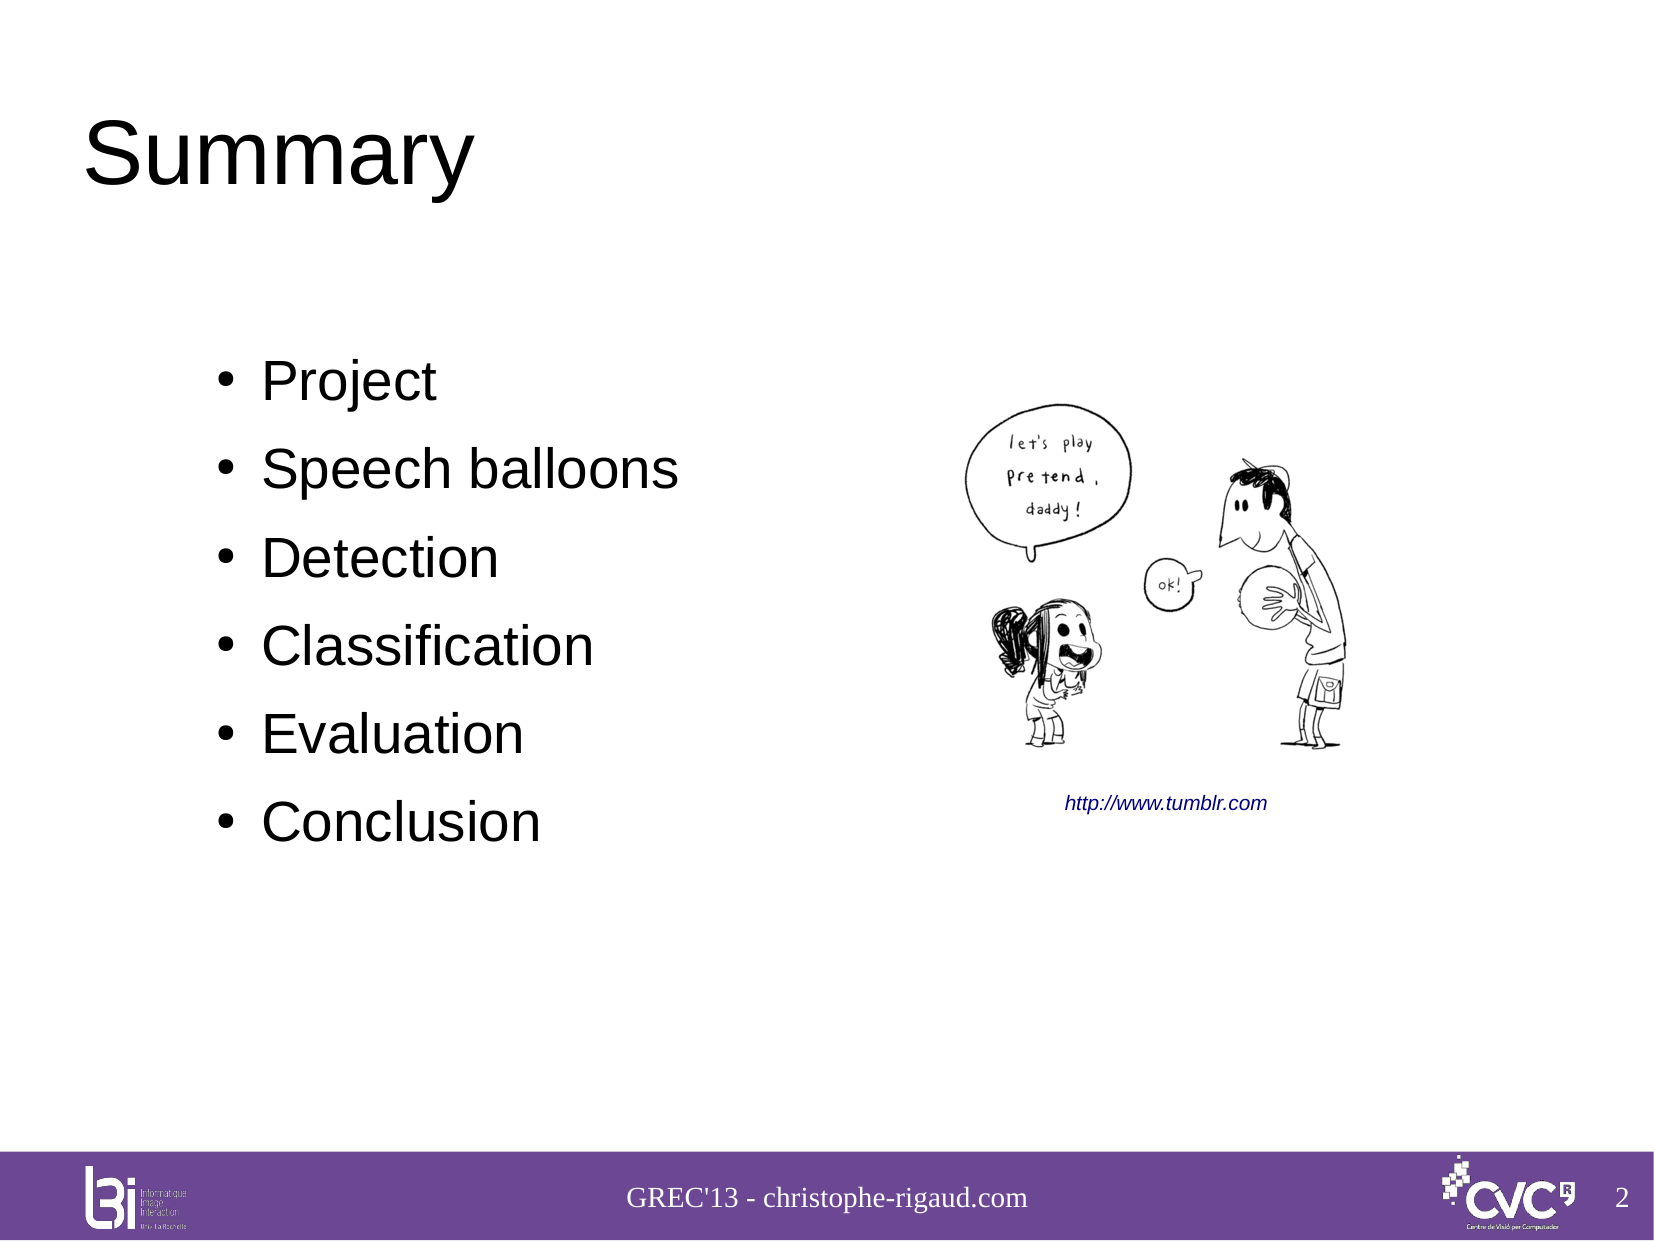

# Summary
Project
Speech balloons
Detection
Classification
Evaluation
Conclusion
http://www.tumblr.com
GREC'13 - christophe-rigaud.com
2